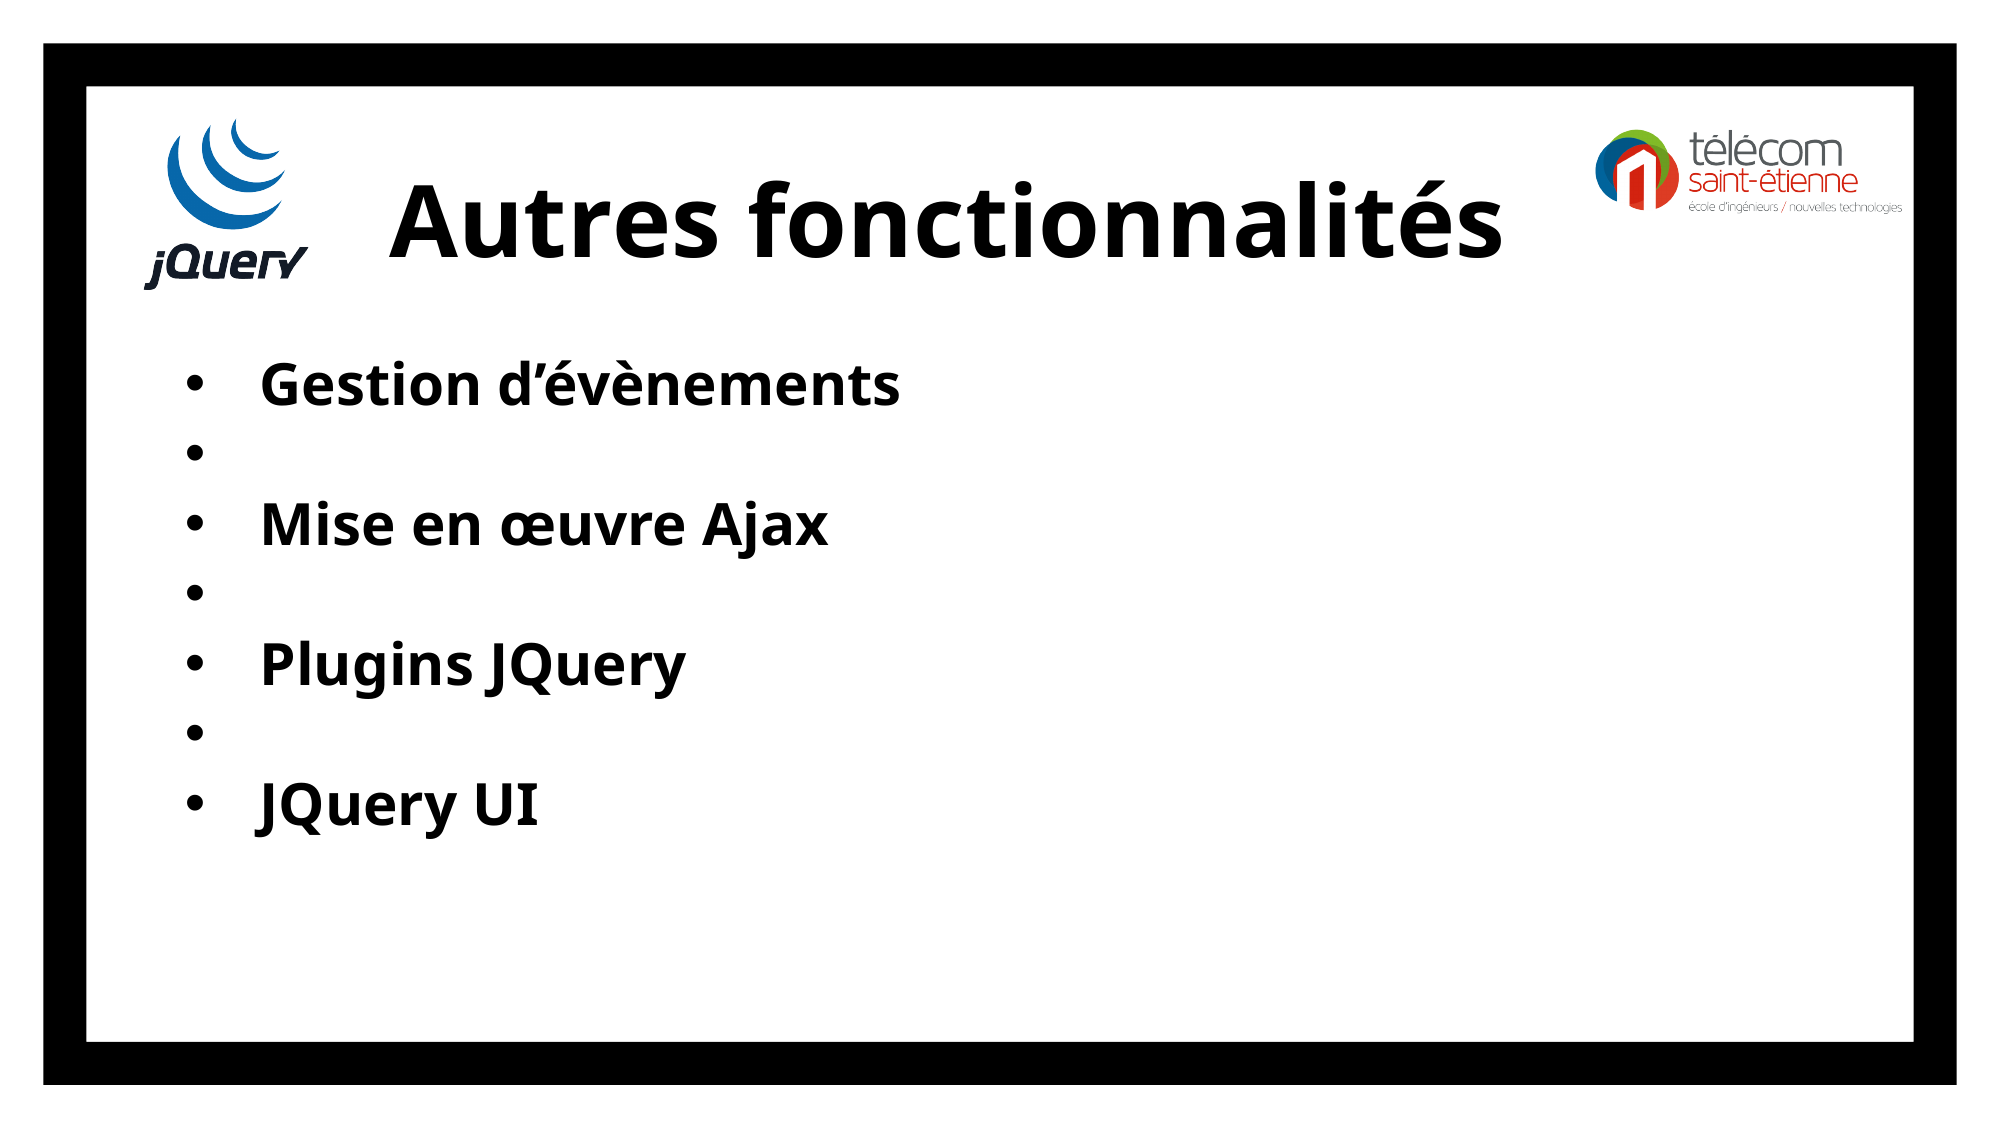

# Autres fonctionnalités
Gestion d’évènements
Mise en œuvre Ajax
Plugins JQuery
JQuery UI